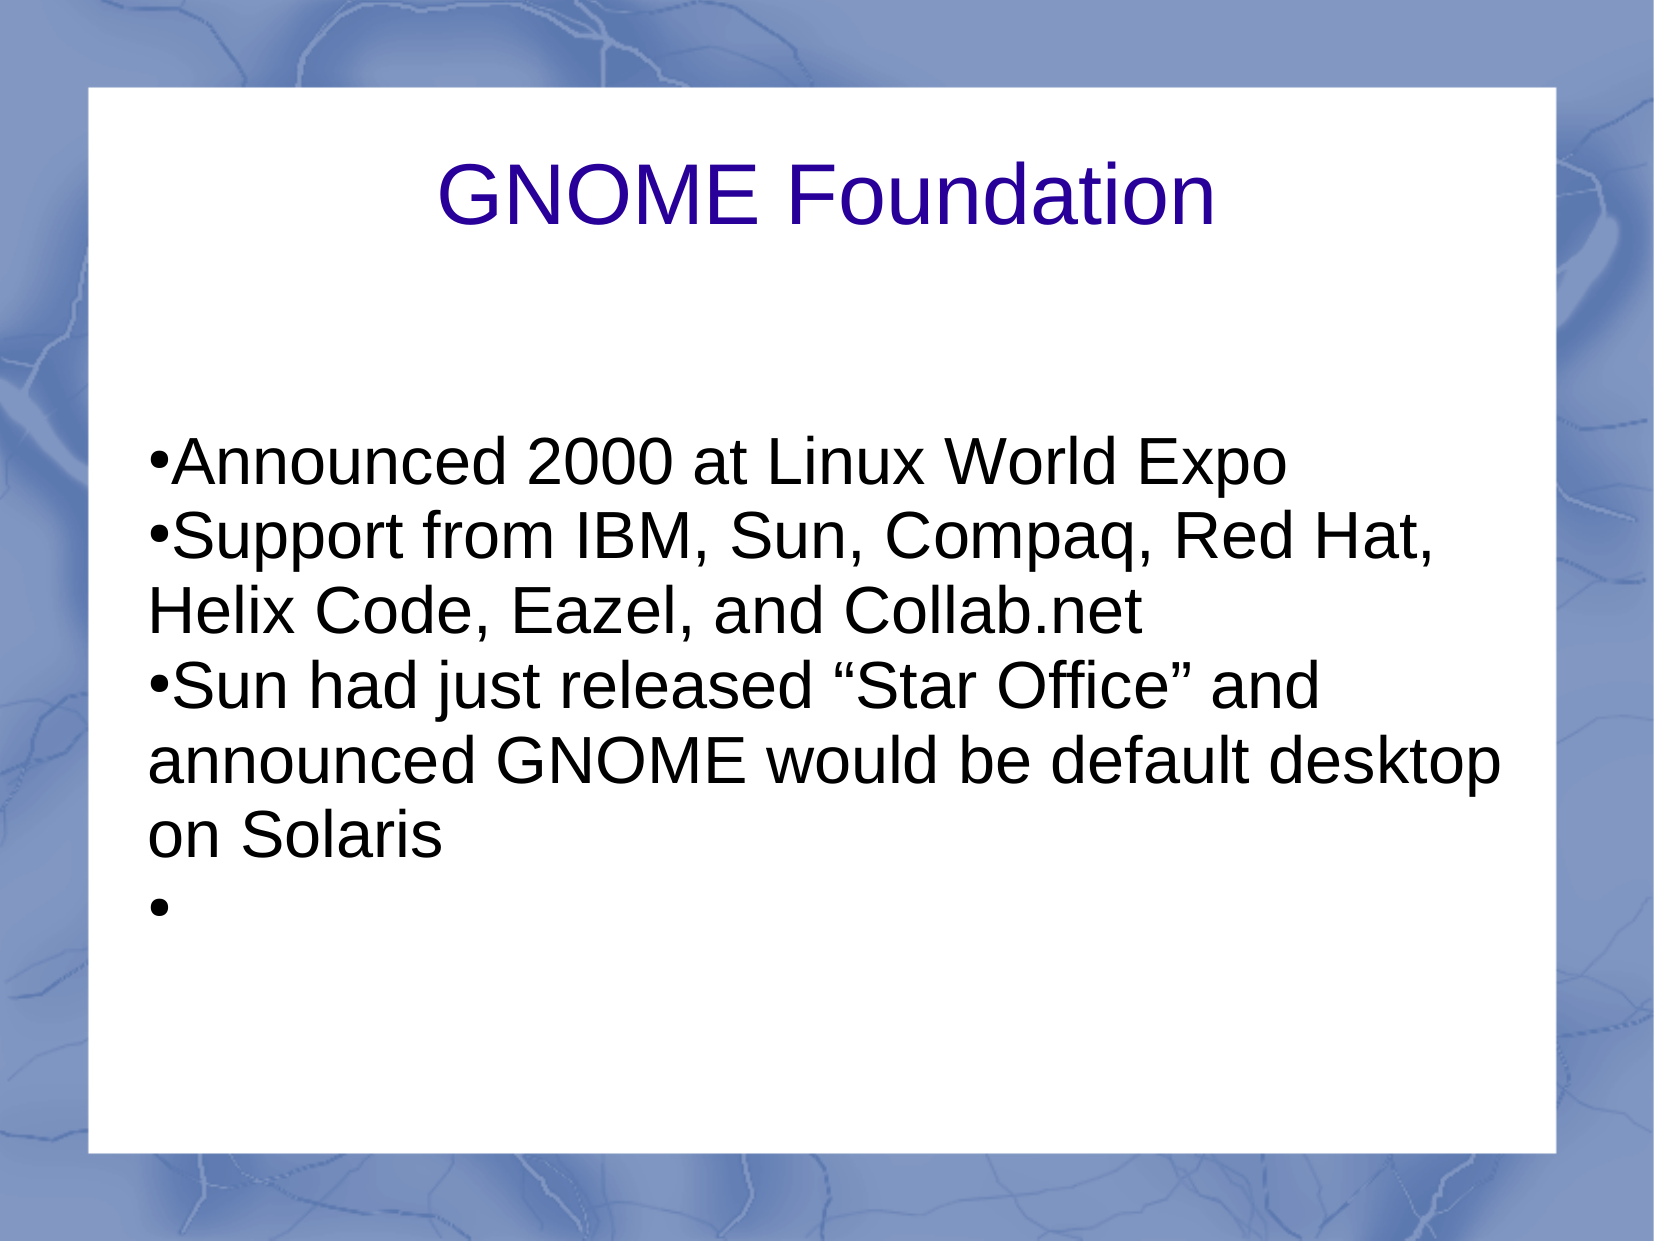

# GNOME Foundation
Announced 2000 at Linux World Expo
Support from IBM, Sun, Compaq, Red Hat, Helix Code, Eazel, and Collab.net
Sun had just released “Star Office” and announced GNOME would be default desktop on Solaris